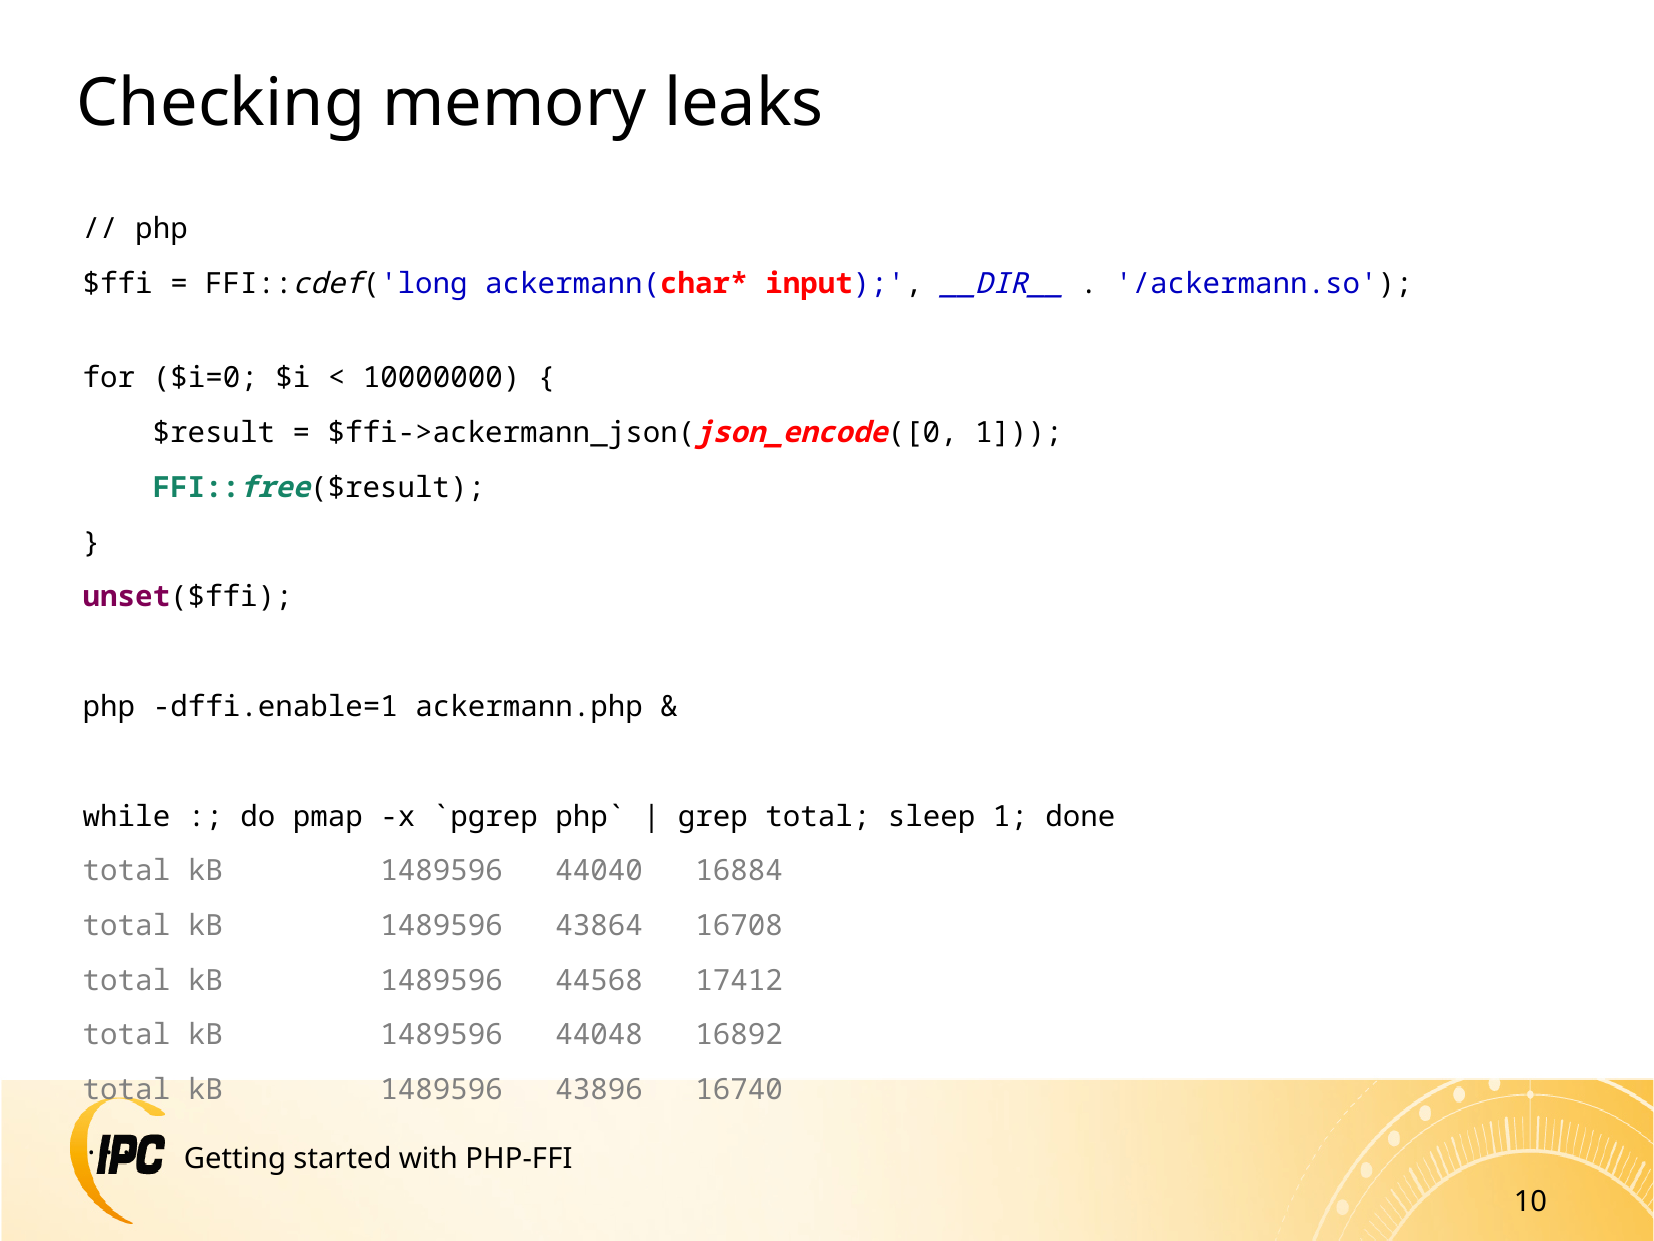

# Checking memory leaks
// php
$ffi = FFI::cdef('long ackermann(char* input);', __DIR__ . '/ackermann.so');
for ($i=0; $i < 10000000) {
 $result = $ffi->ackermann_json(json_encode([0, 1]));
 FFI::free($result);
}
unset($ffi);
php -dffi.enable=1 ackermann.php &
while :; do pmap -x `pgrep php` | grep total; sleep 1; done
total kB 1489596 44040 16884
total kB 1489596 43864 16708
total kB 1489596 44568 17412
total kB 1489596 44048 16892
total kB 1489596 43896 16740
...
10